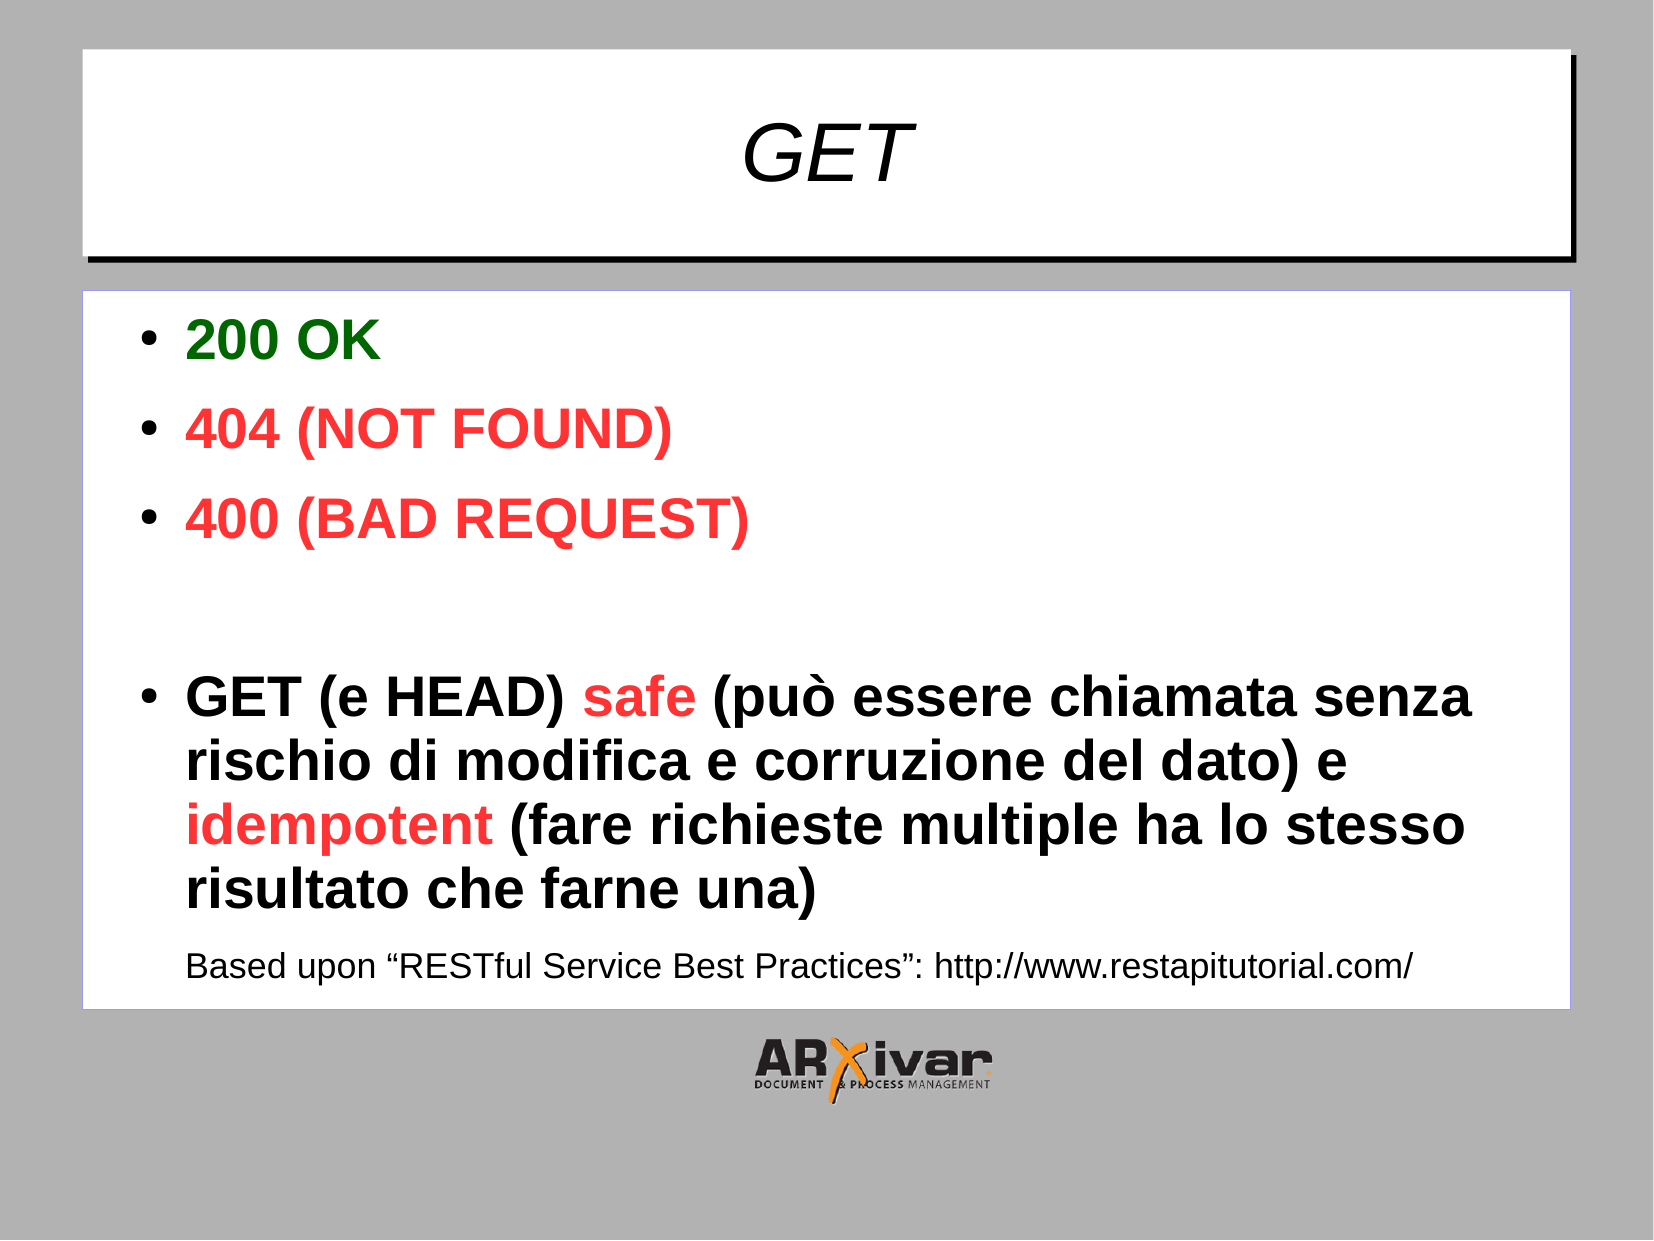

# GET
200 OK
404 (NOT FOUND)
400 (BAD REQUEST)
GET (e HEAD) safe (può essere chiamata senza rischio di modifica e corruzione del dato) e idempotent (fare richieste multiple ha lo stesso risultato che farne una)
Based upon “RESTful Service Best Practices”: http://www.restapitutorial.com/